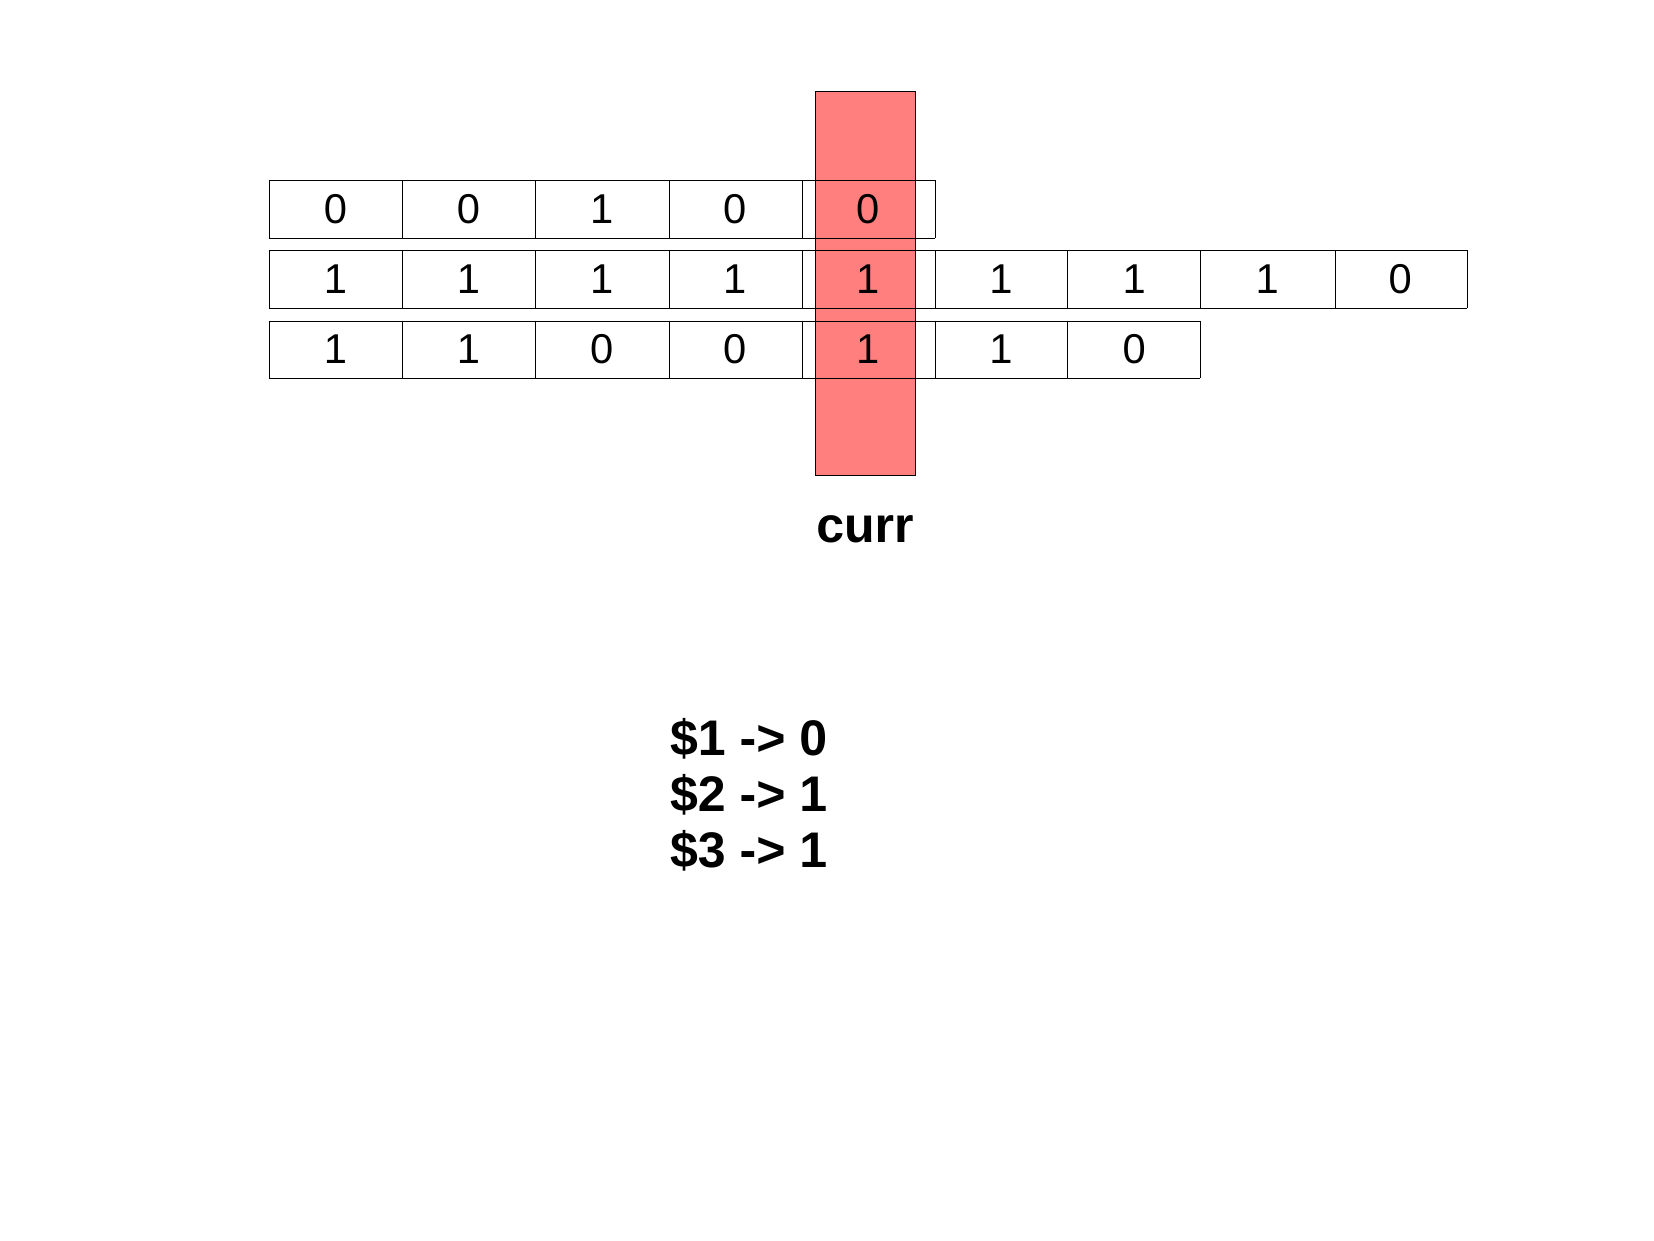

curr
$1 -> 0
$2 -> 1
$3 -> 1